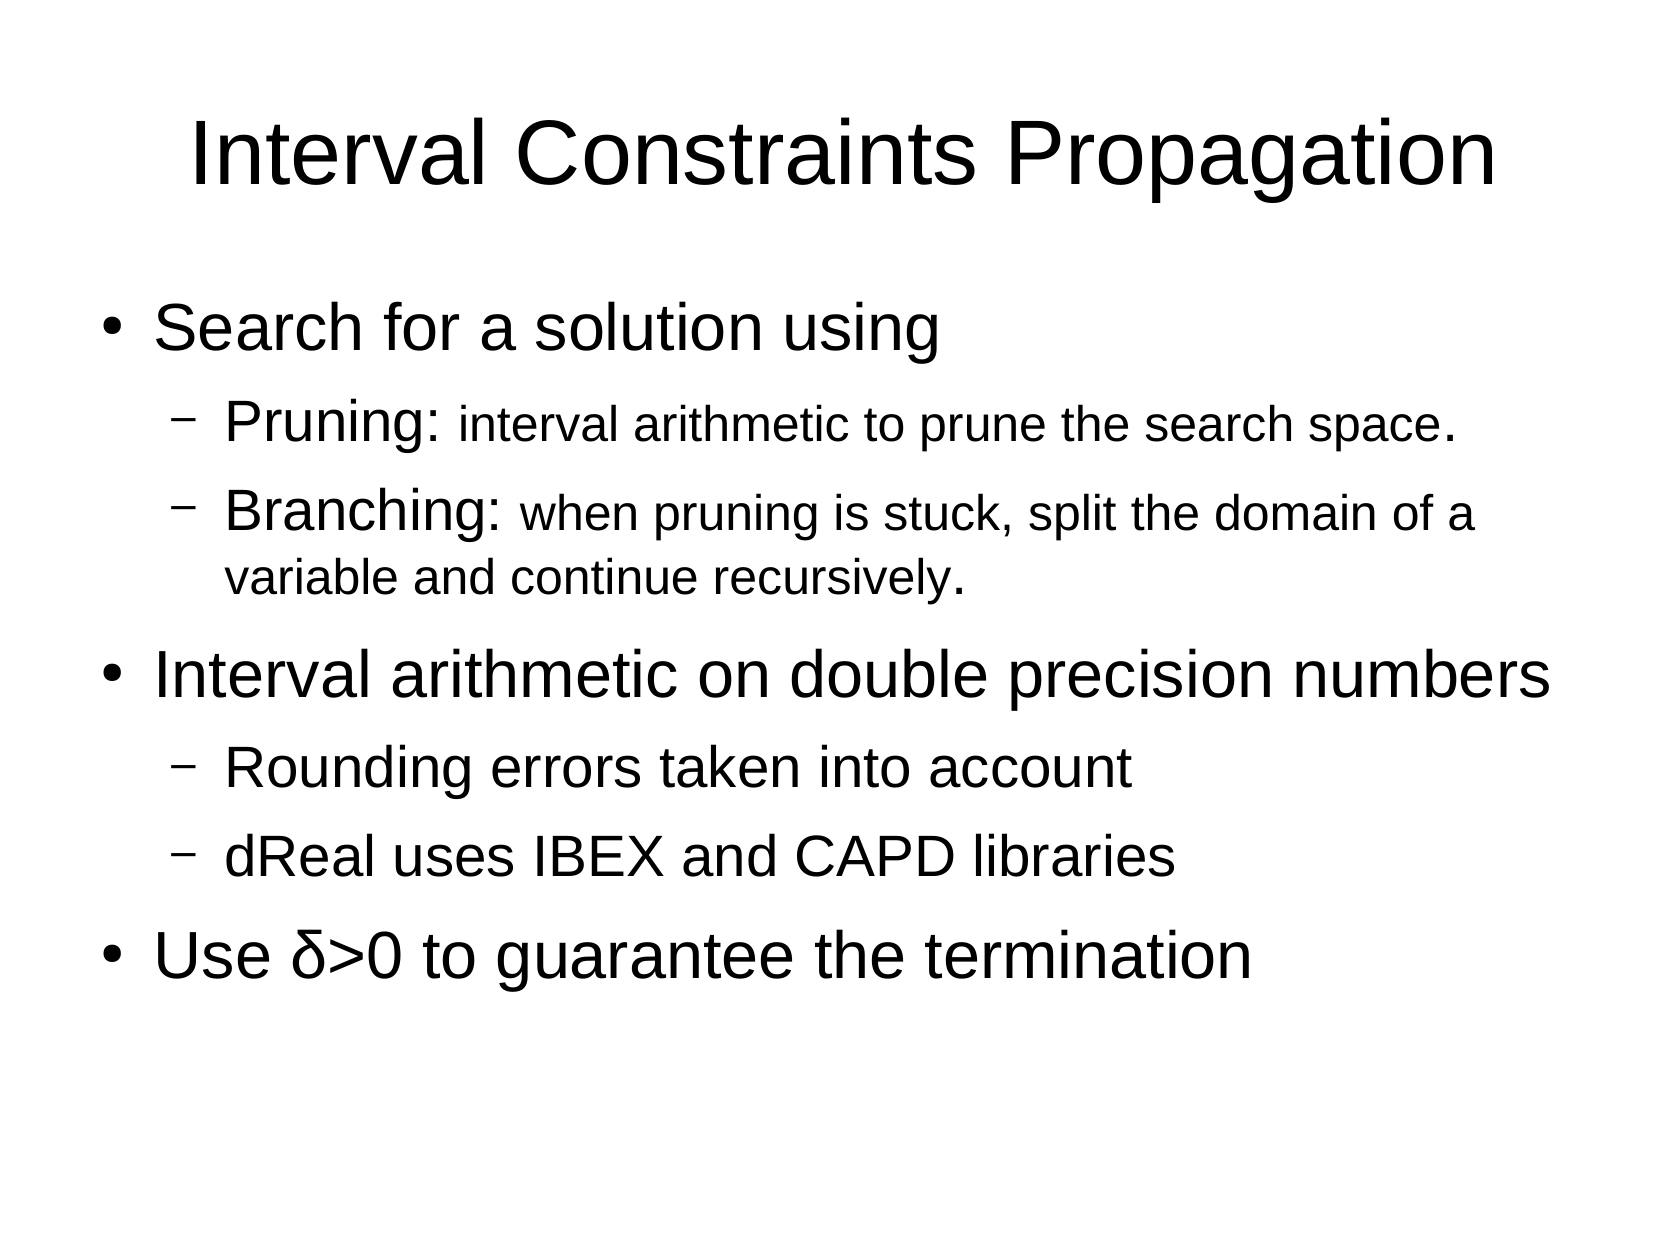

# Interval Constraints Propagation
Search for a solution using
Pruning: interval arithmetic to prune the search space.
Branching: when pruning is stuck, split the domain of a variable and continue recursively.
Interval arithmetic on double precision numbers
Rounding errors taken into account
dReal uses IBEX and CAPD libraries
Use δ>0 to guarantee the termination